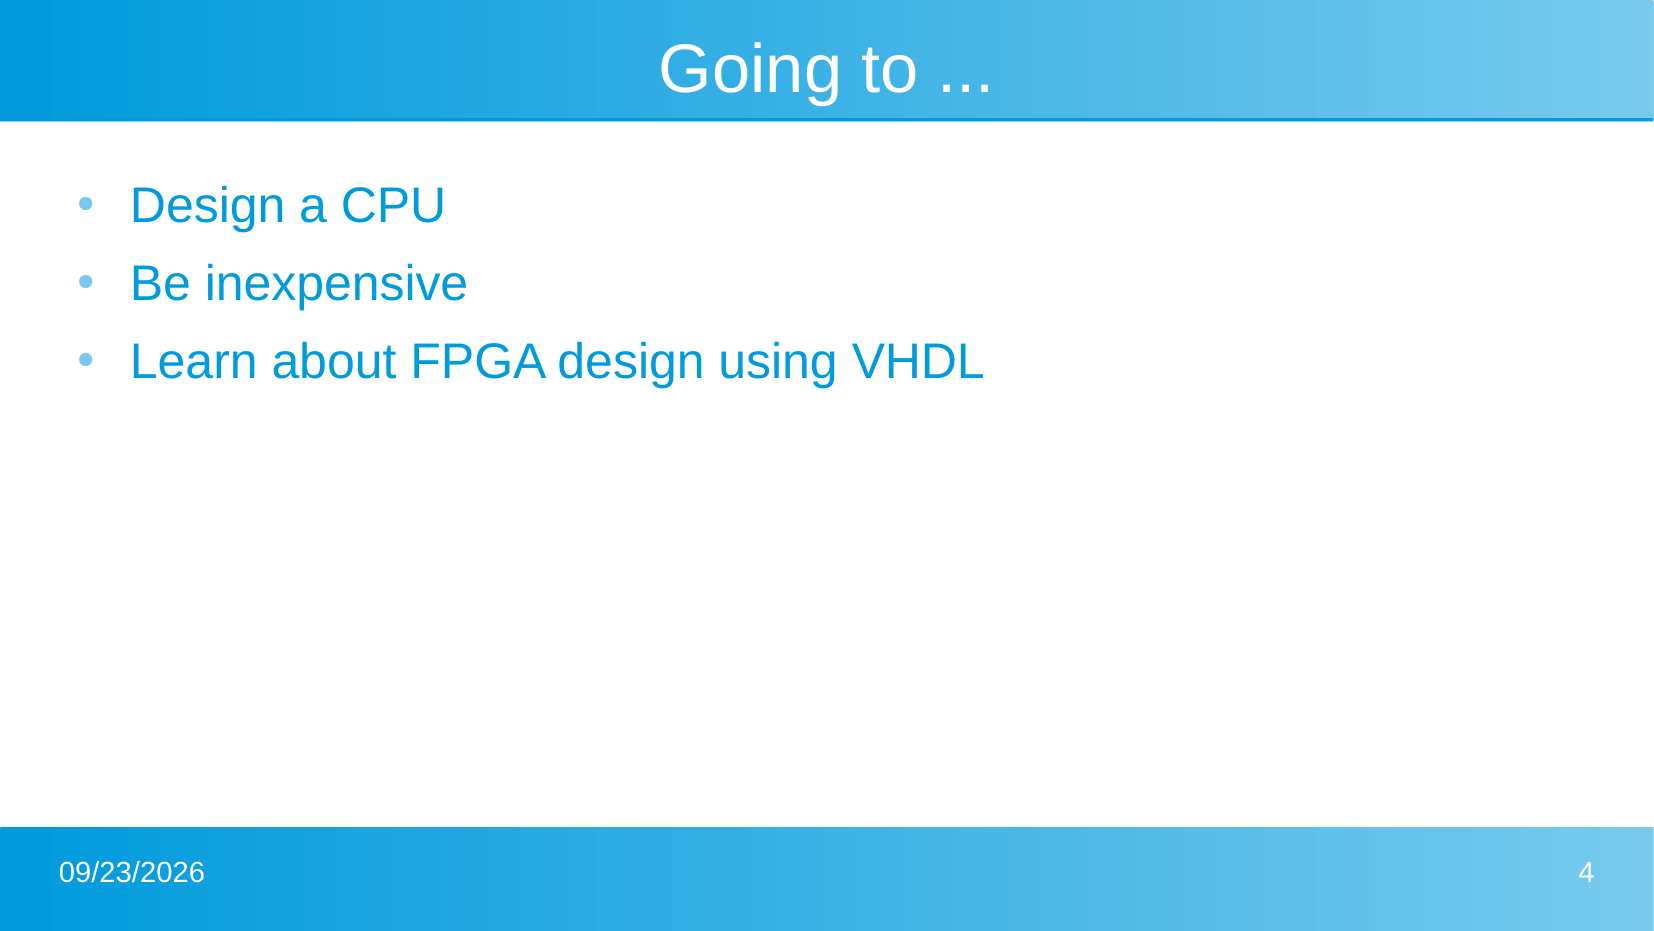

# Going to ...
Design a CPU
Be inexpensive
Learn about FPGA design using VHDL
4